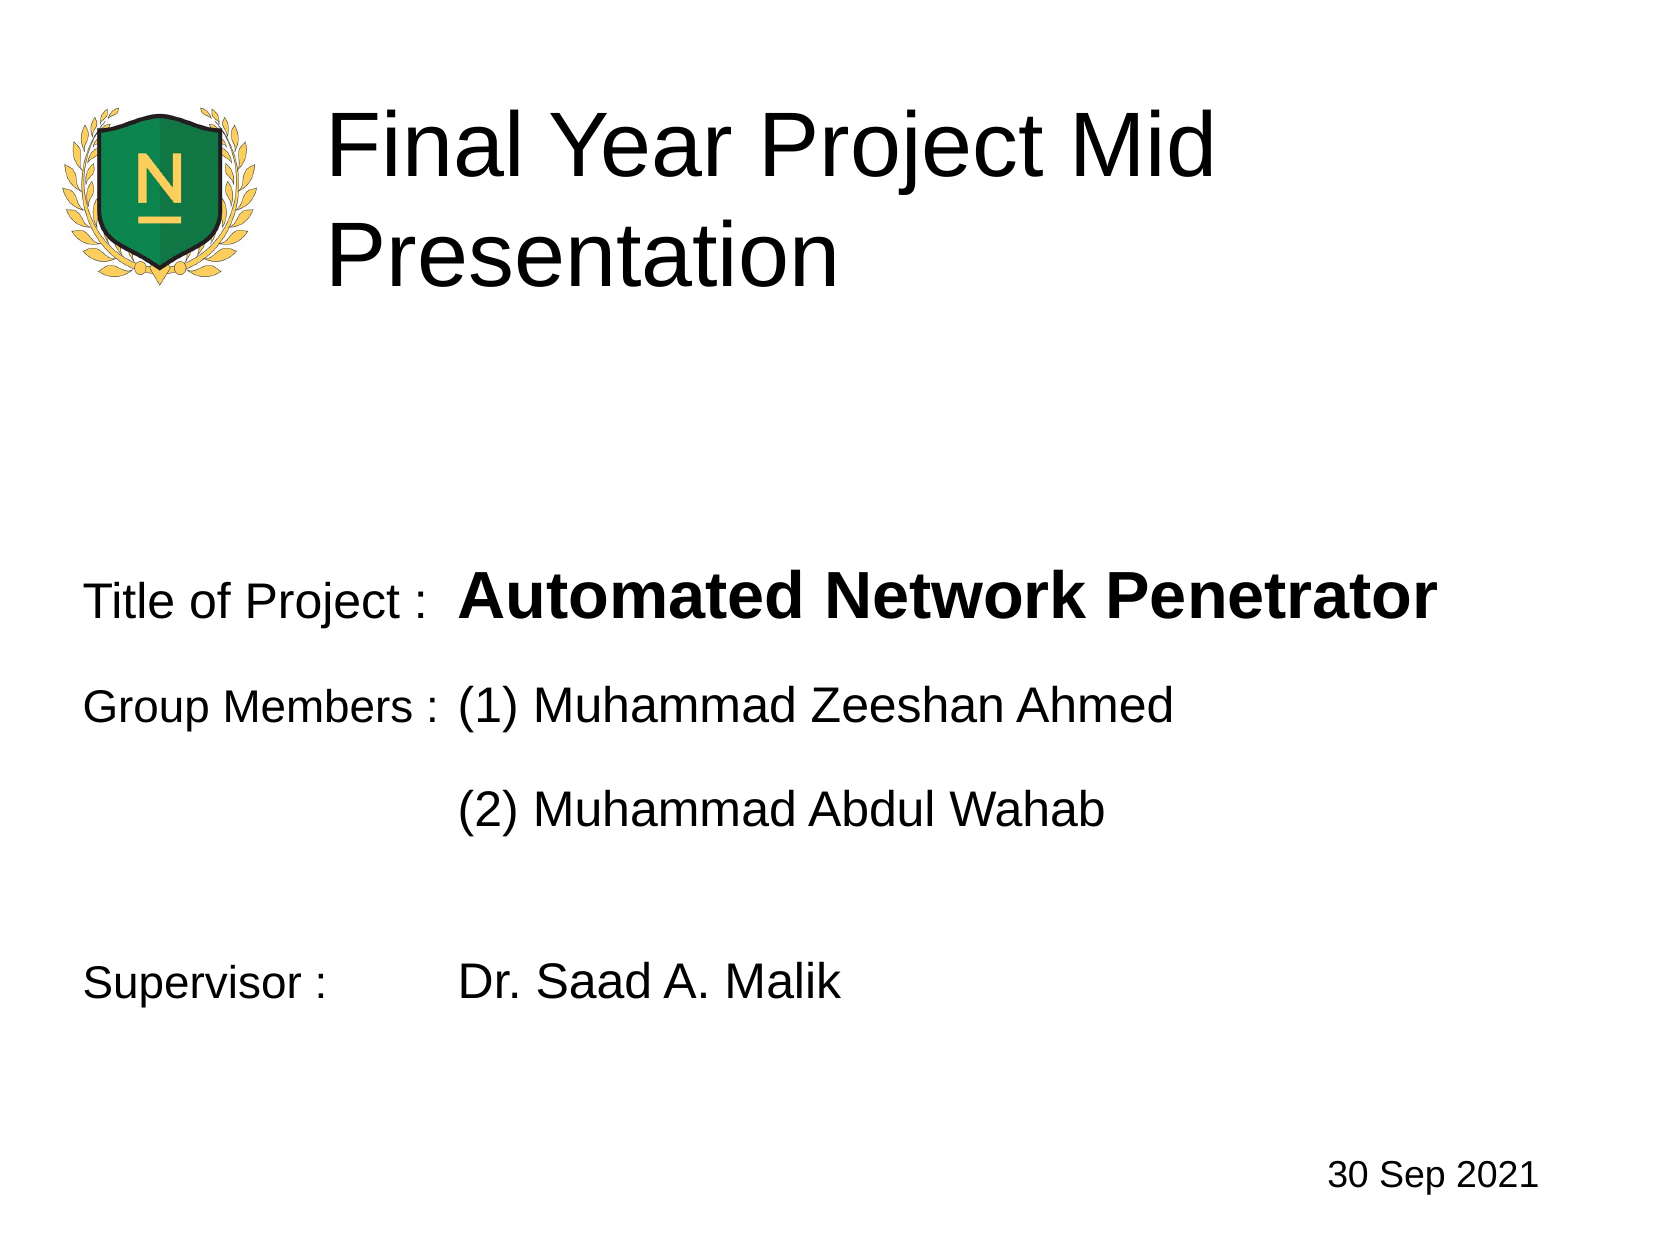

Final Year Project Mid Presentation
Title of Project : 	Automated Network Penetrator
Group Members : 	(1) Muhammad Zeeshan Ahmed
					(2) Muhammad Abdul Wahab
Supervisor : 		Dr. Saad A. Malik
30 Sep 2021